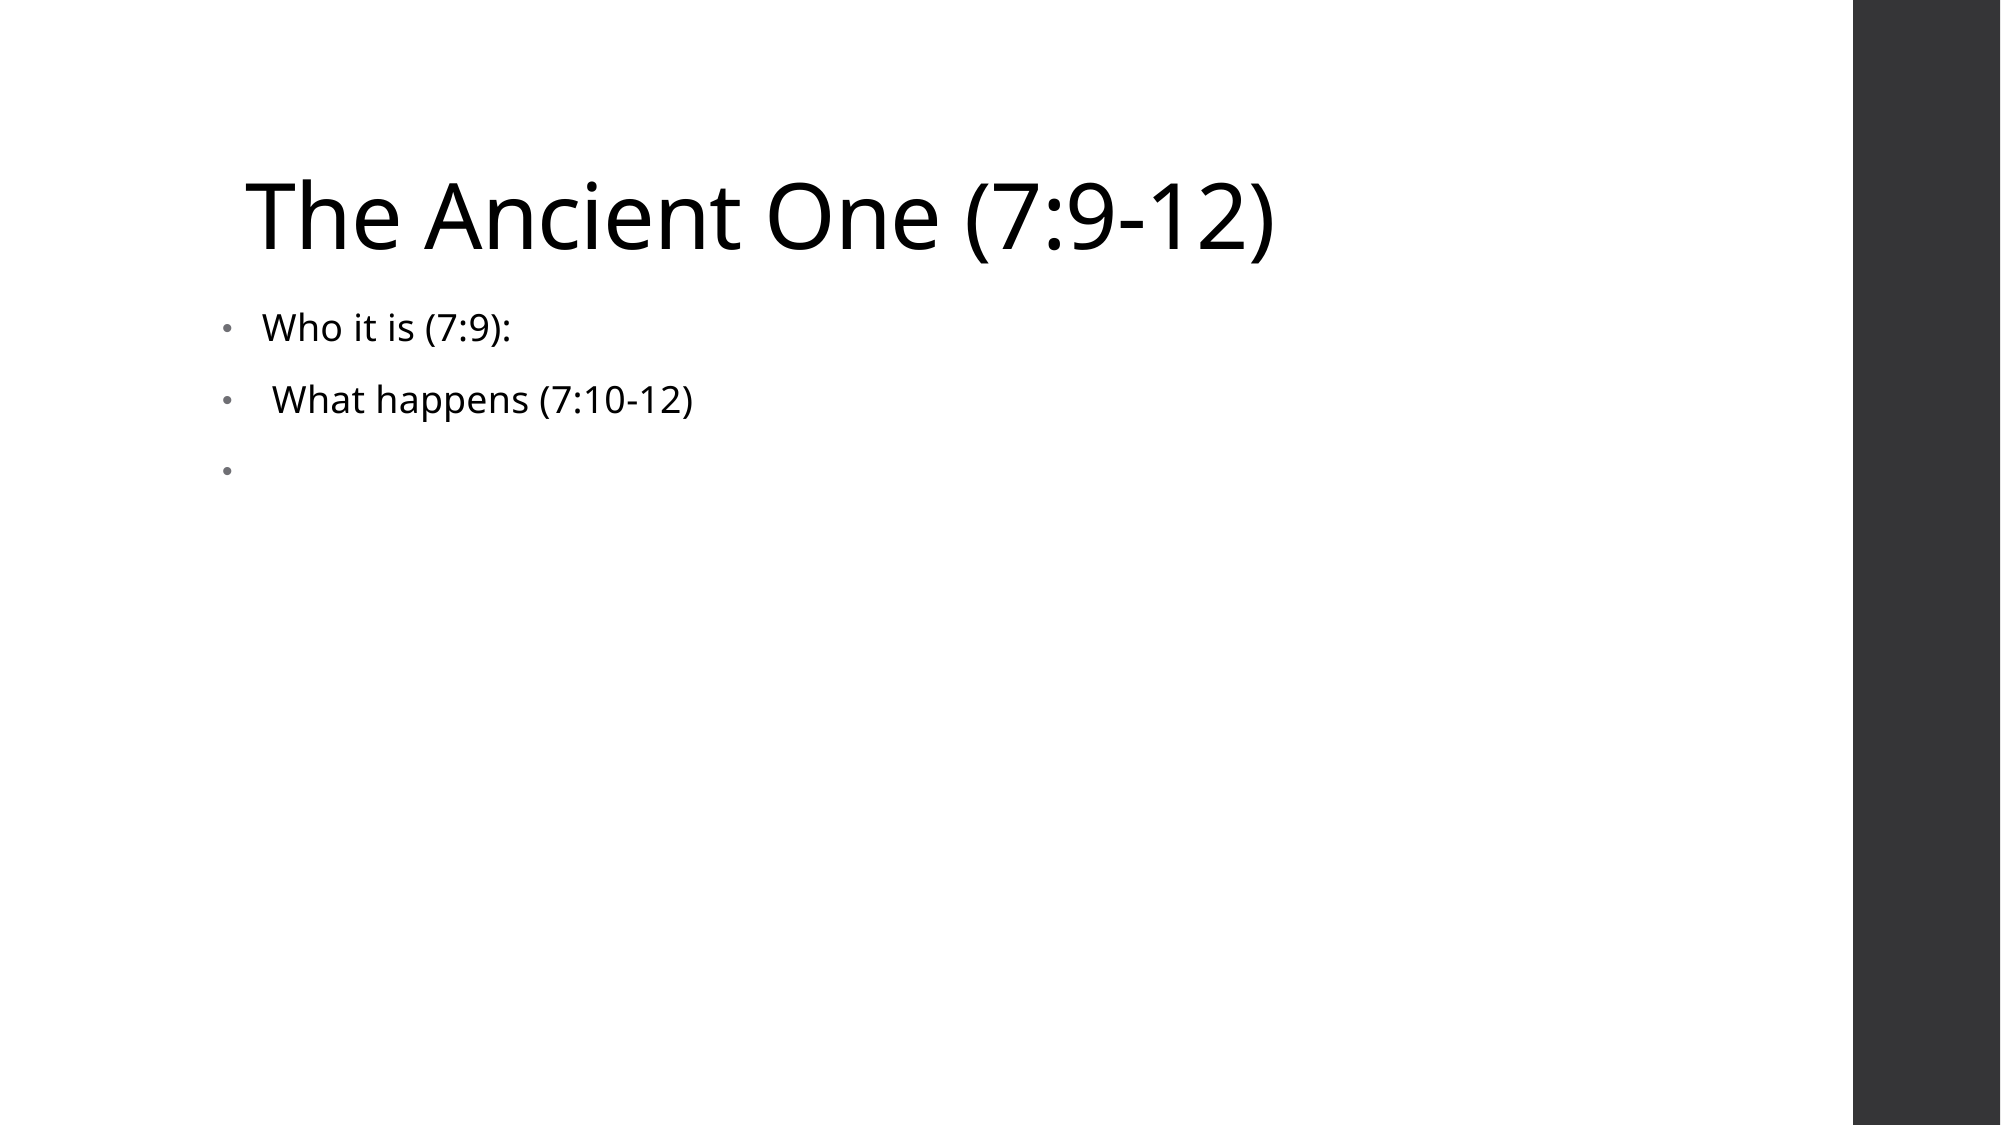

# The Ancient One (7:9-12)
 Who it is (7:9):
 What happens (7:10-12)